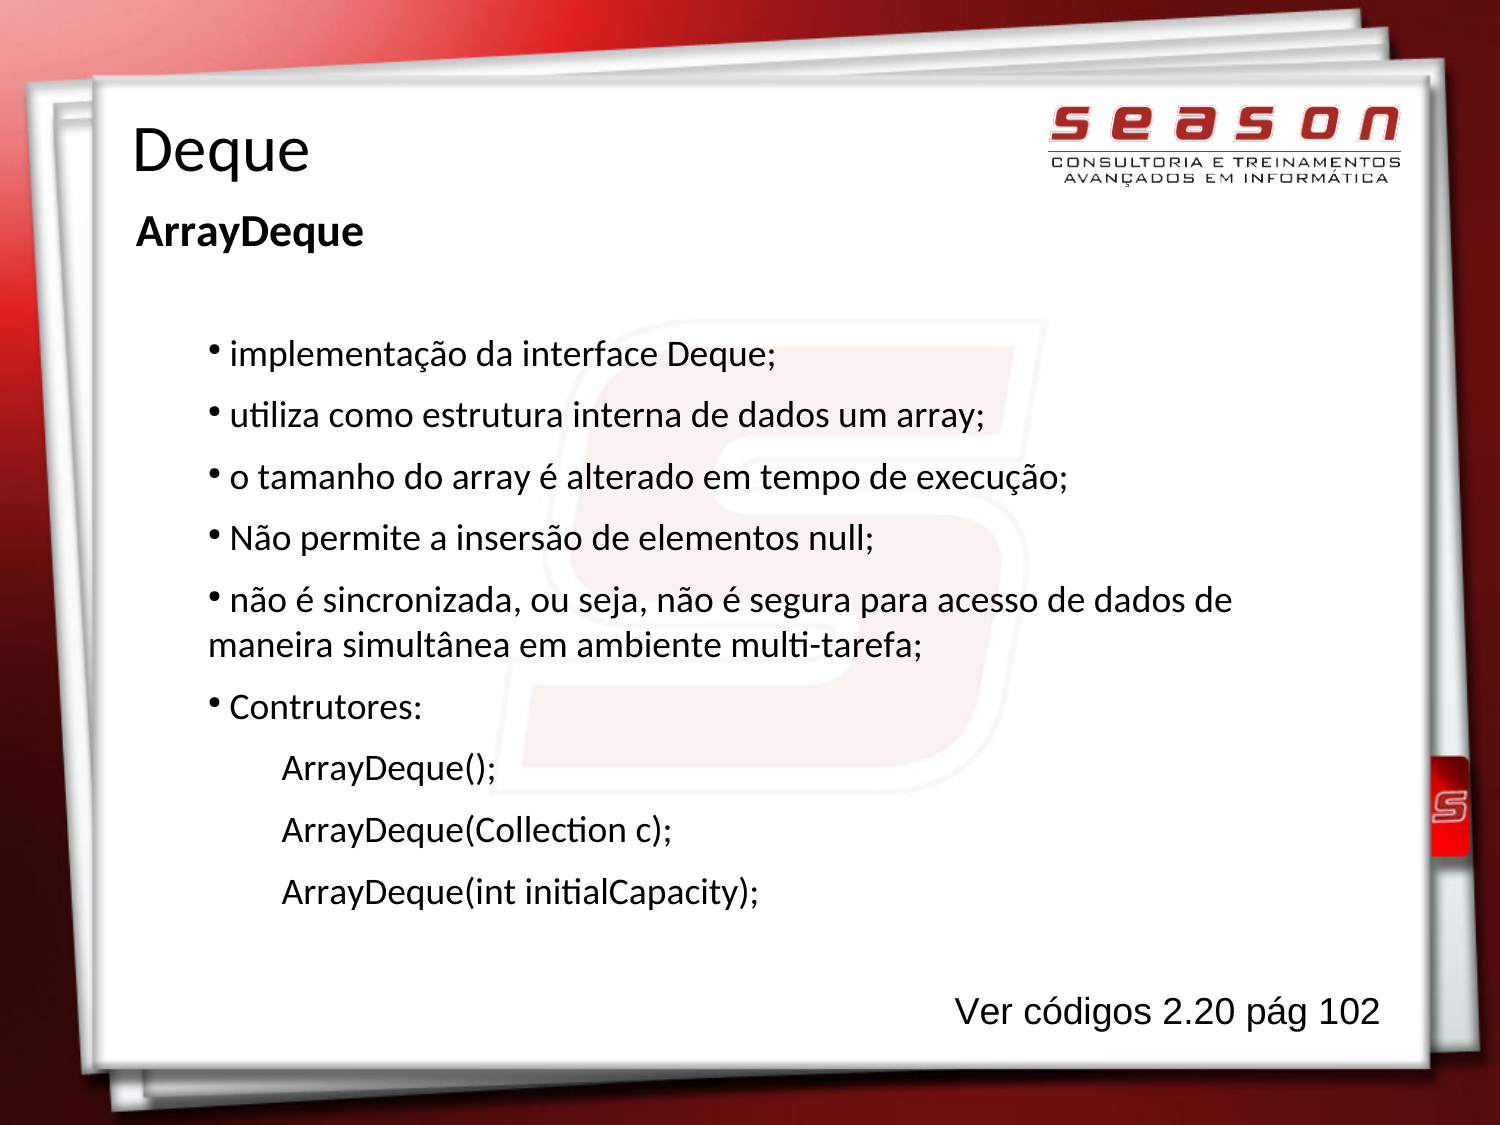

# Deque
ArrayDeque
 implementação da interface Deque;
 utiliza como estrutura interna de dados um array;
 o tamanho do array é alterado em tempo de execução;
 Não permite a insersão de elementos null;
 não é sincronizada, ou seja, não é segura para acesso de dados de maneira simultânea em ambiente multi-tarefa;
 Contrutores:
	ArrayDeque();
	ArrayDeque(Collection c);
	ArrayDeque(int initialCapacity);
Ver códigos 2.20 pág 102